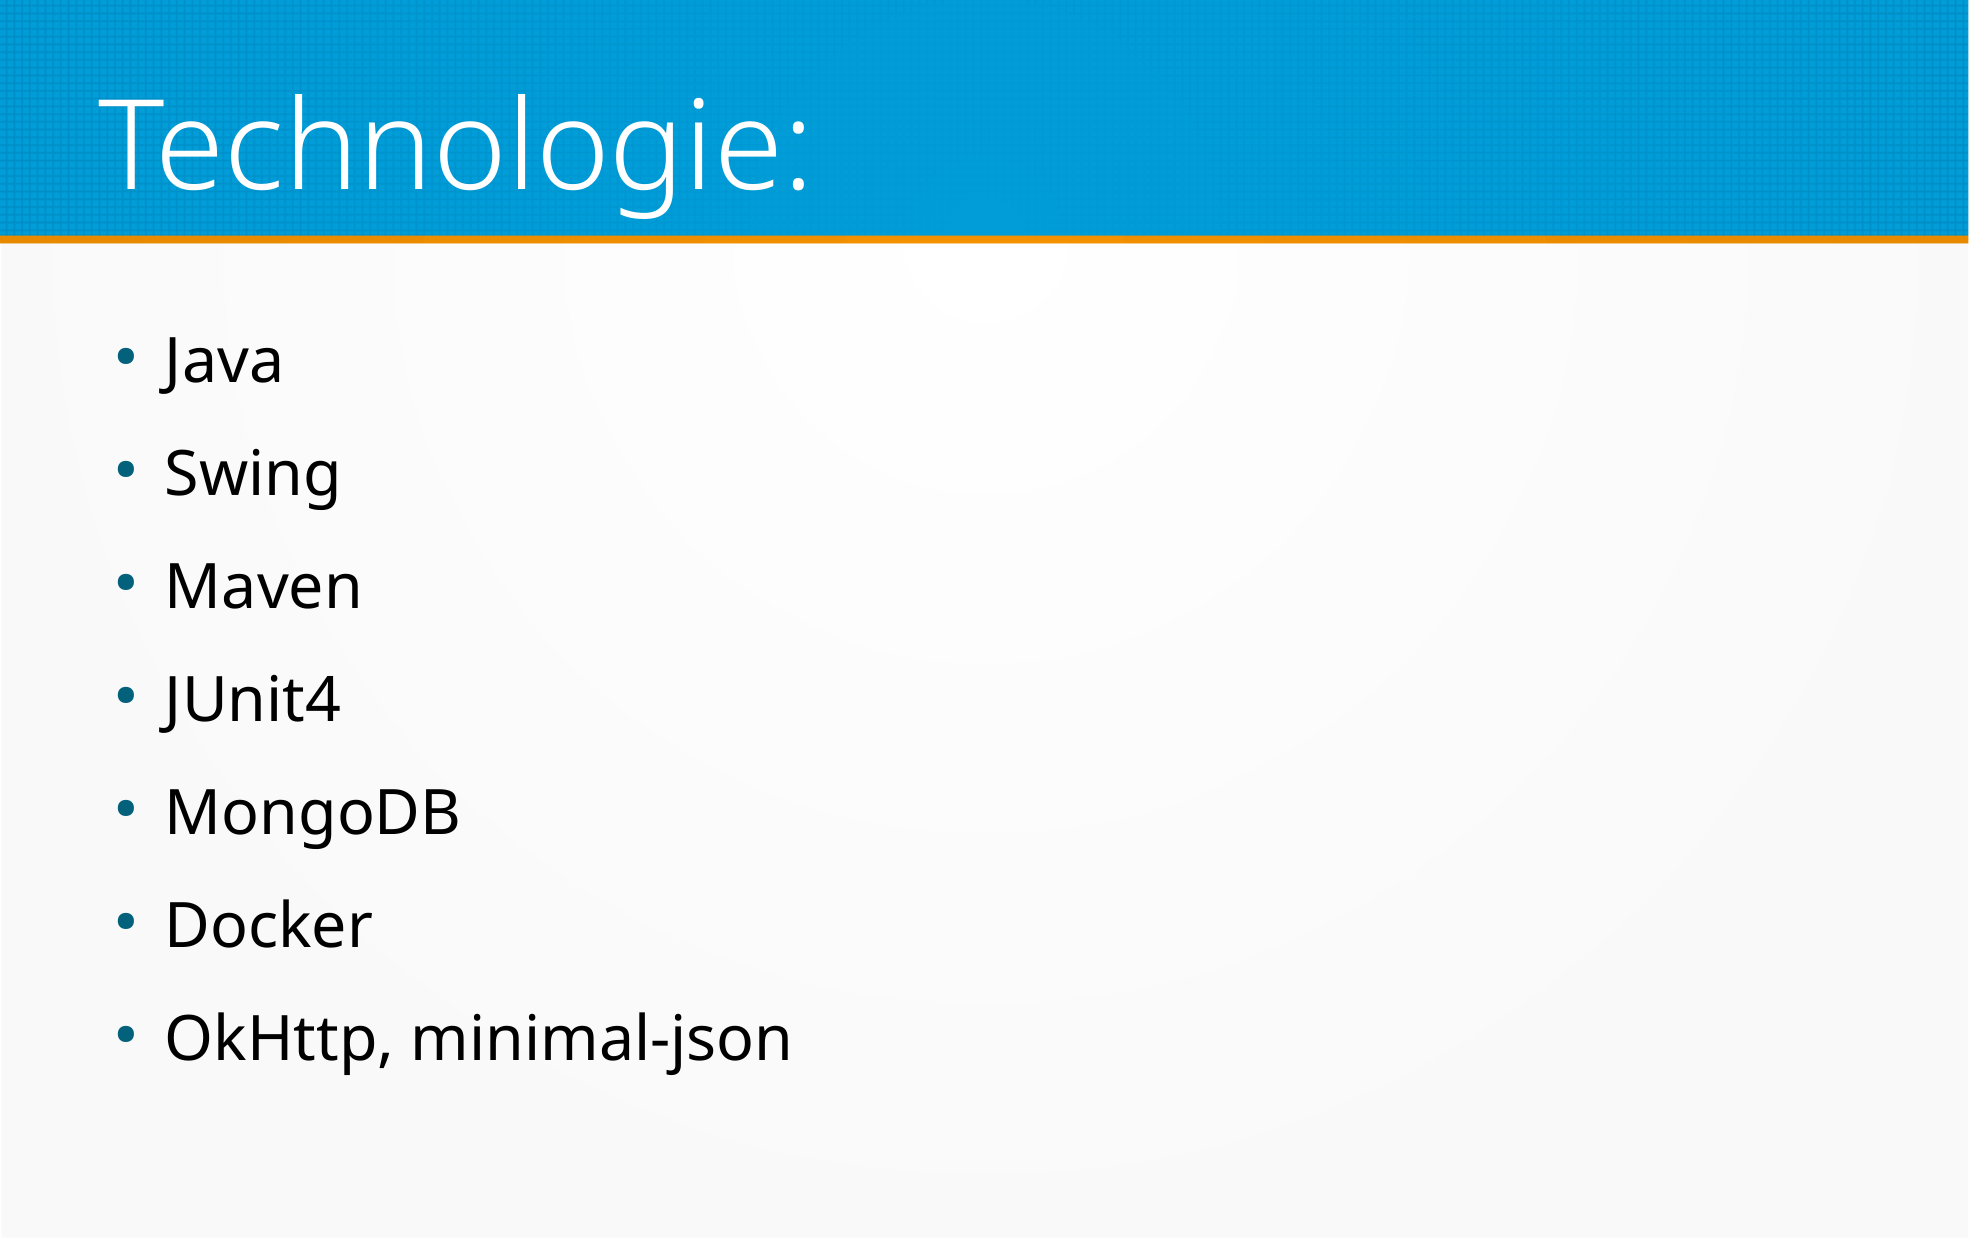

# Technologie:
Java
Swing
Maven
JUnit4
MongoDB
Docker
OkHttp, minimal-json